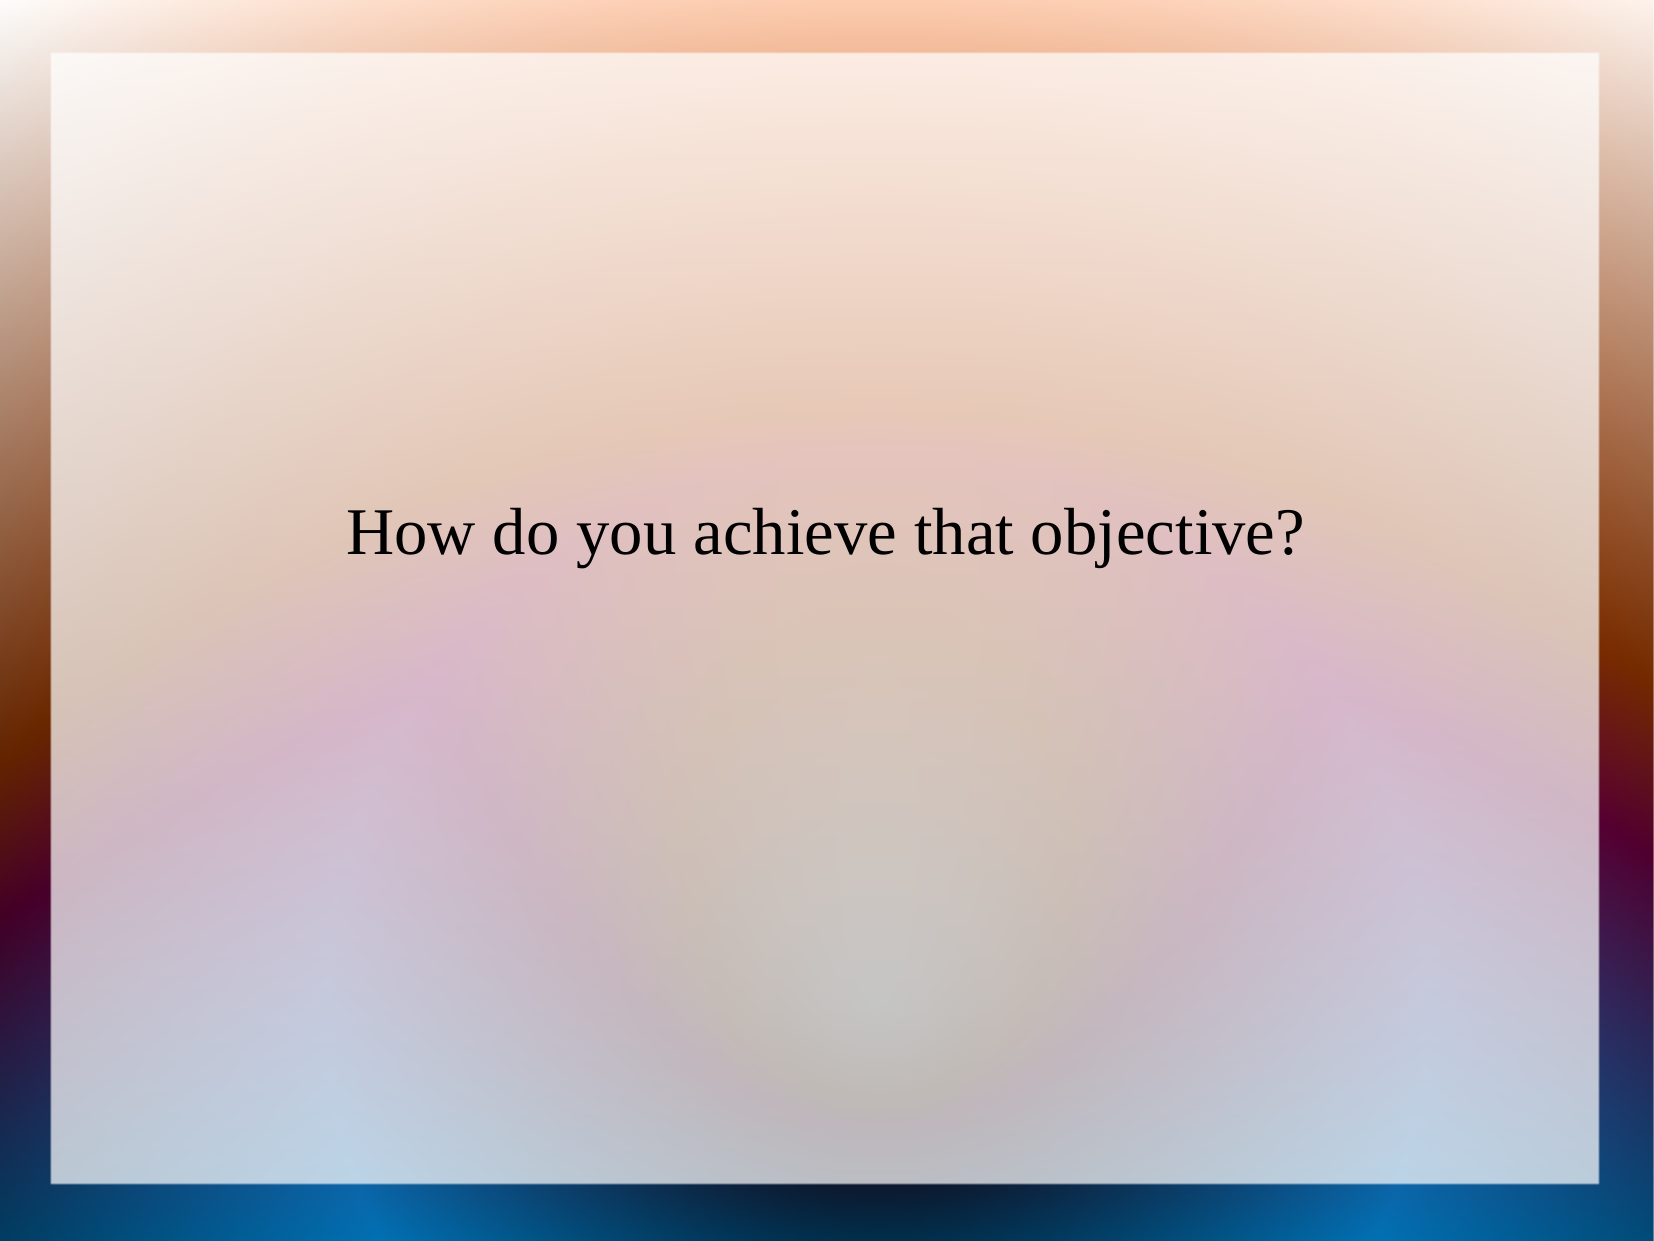

# How do you achieve that objective?